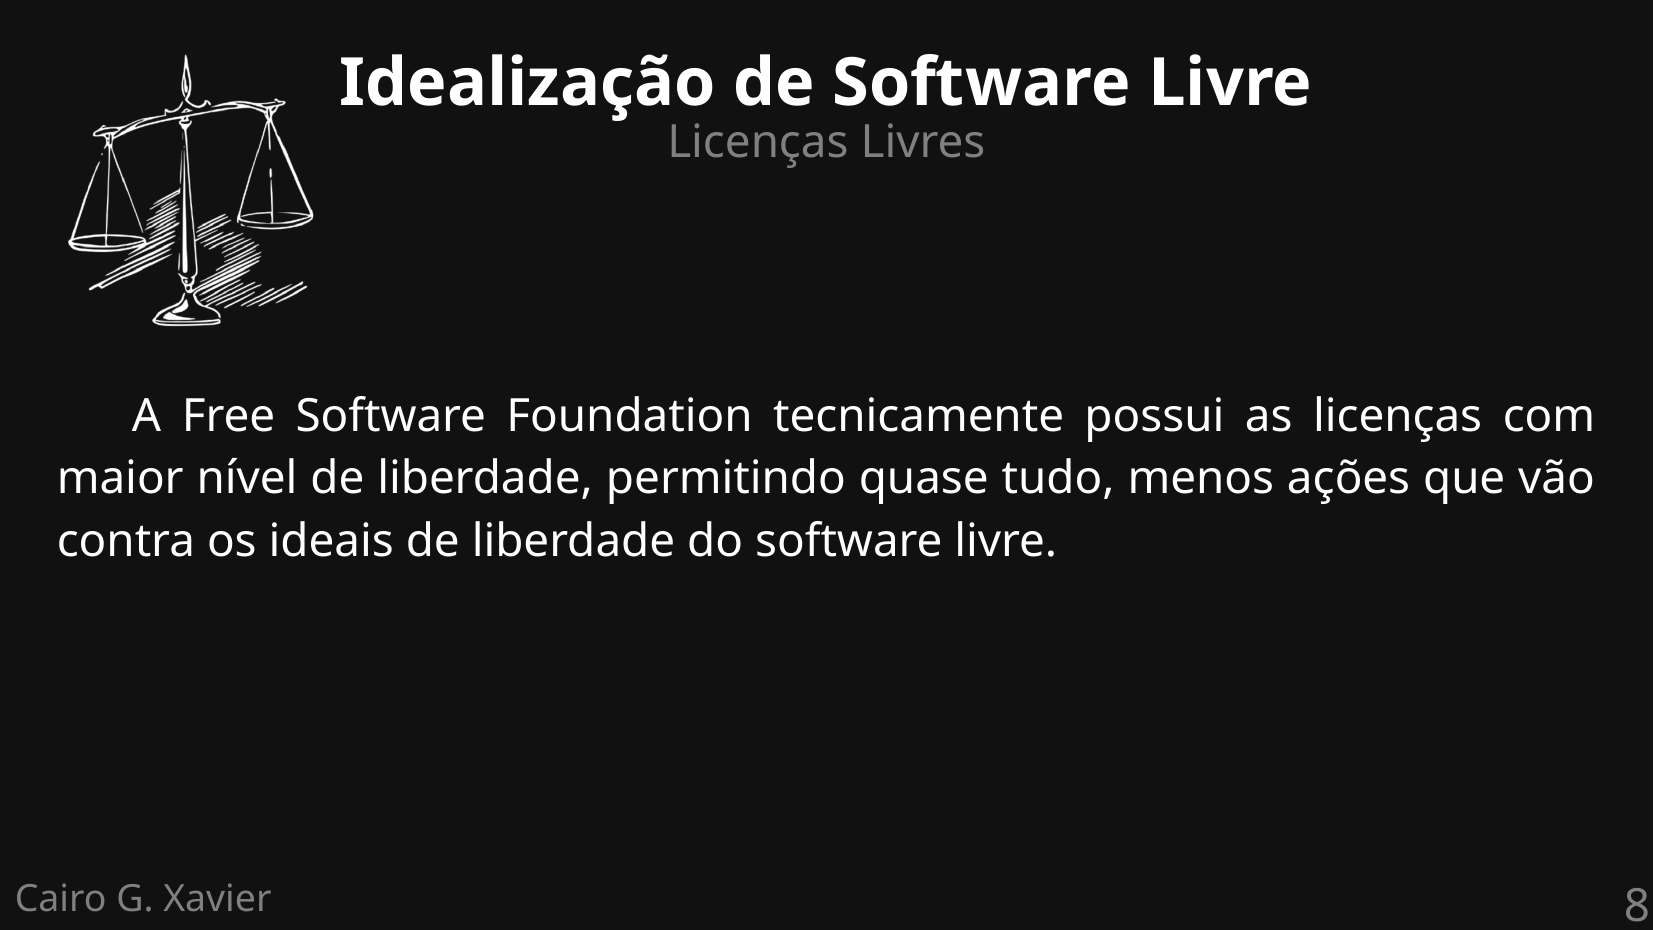

Idealização de Software Livre
Licenças Livres
	A Free Software Foundation tecnicamente possui as licenças com maior nível de liberdade, permitindo quase tudo, menos ações que vão contra os ideais de liberdade do software livre.
Cairo G. Xavier